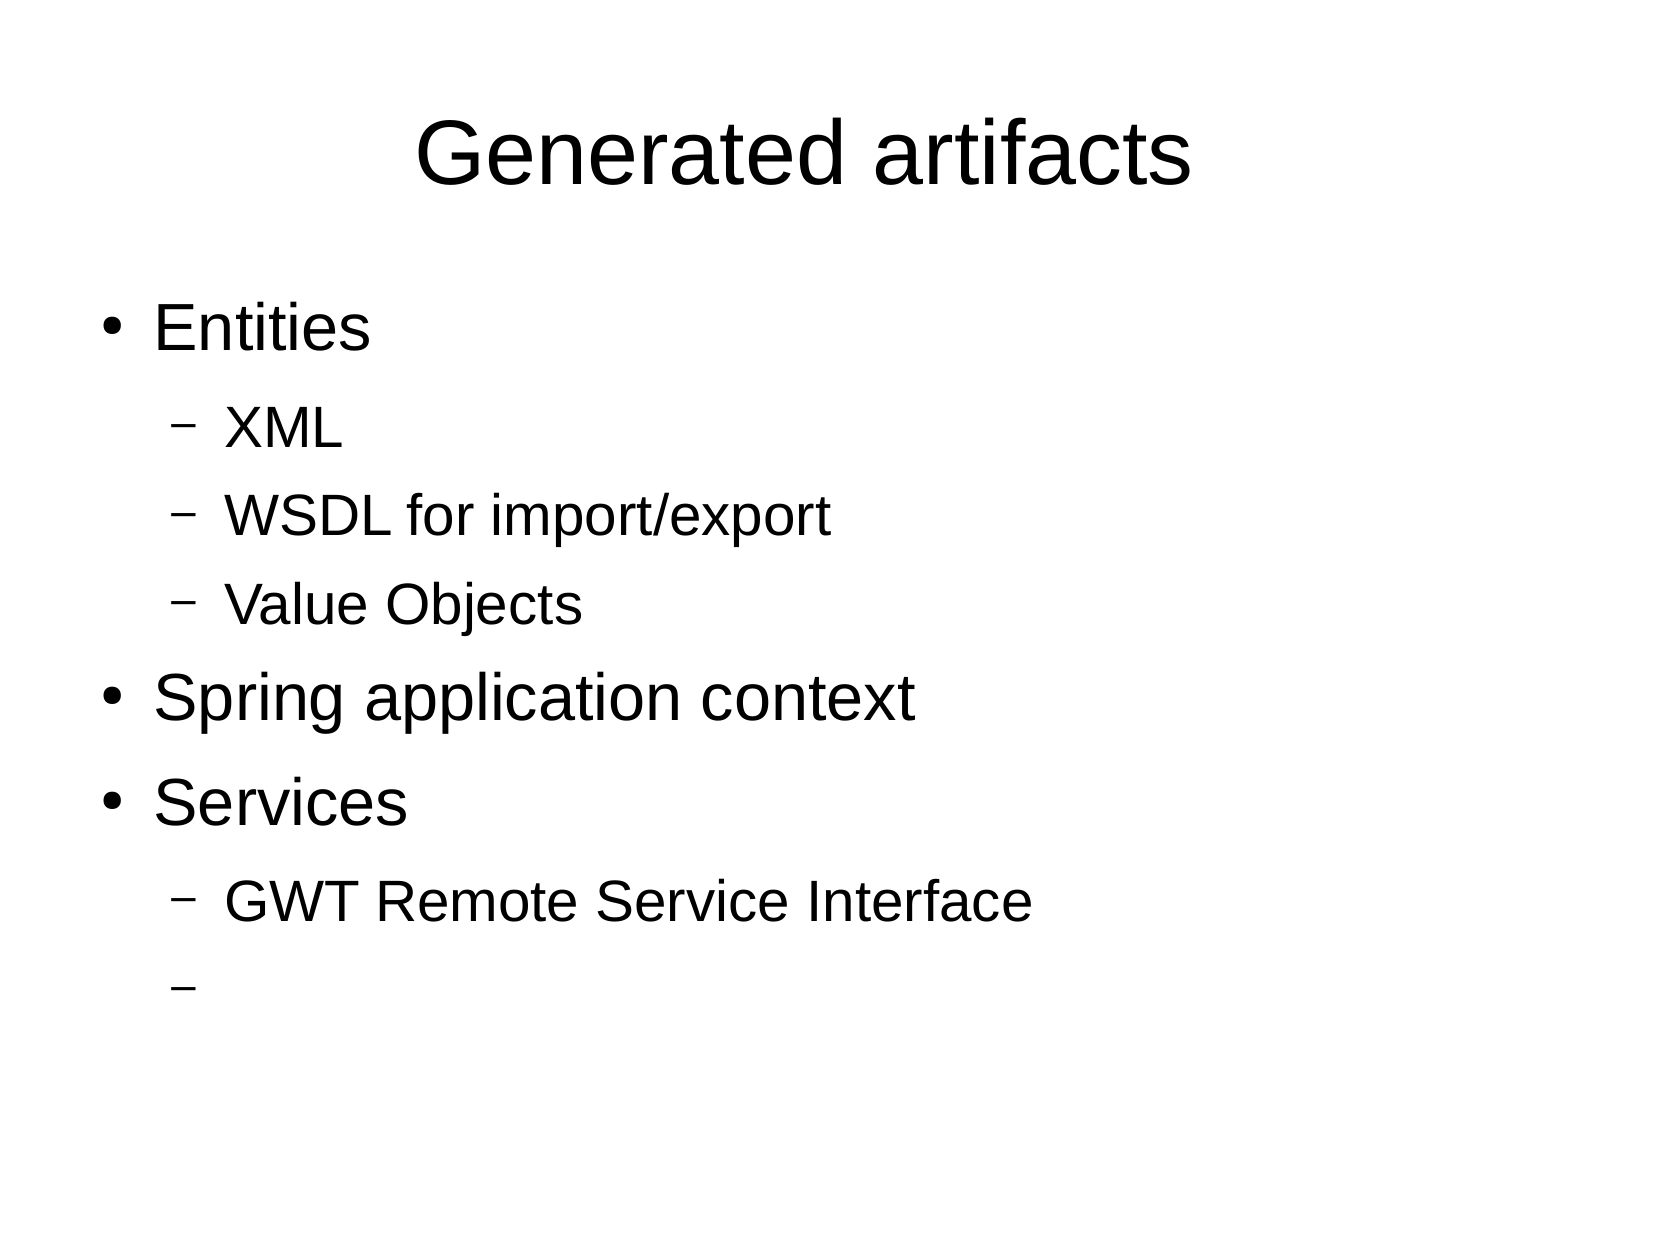

# Generated artifacts
Entities
XML
WSDL for import/export
Value Objects
Spring application context
Services
GWT Remote Service Interface